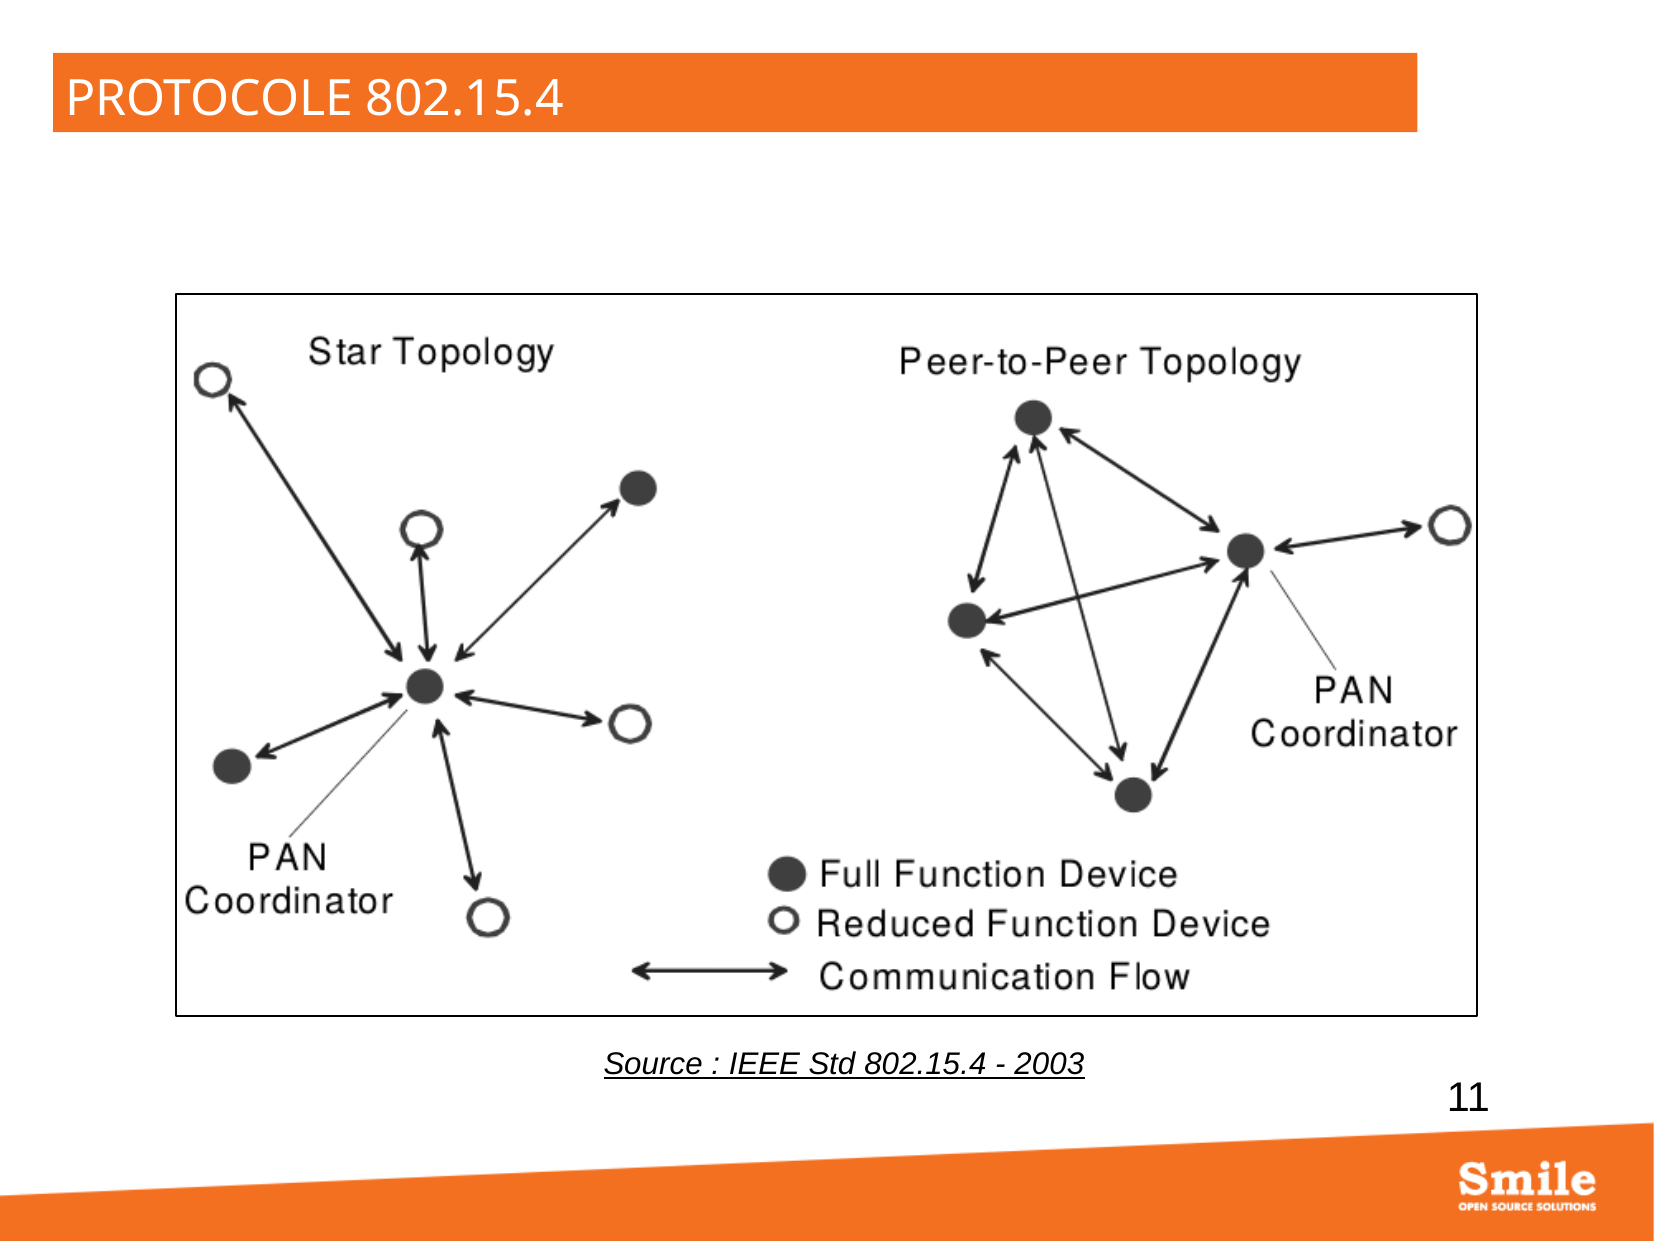

# Protocole 802.15.4
Source : IEEE Std 802.15.4 - 2003